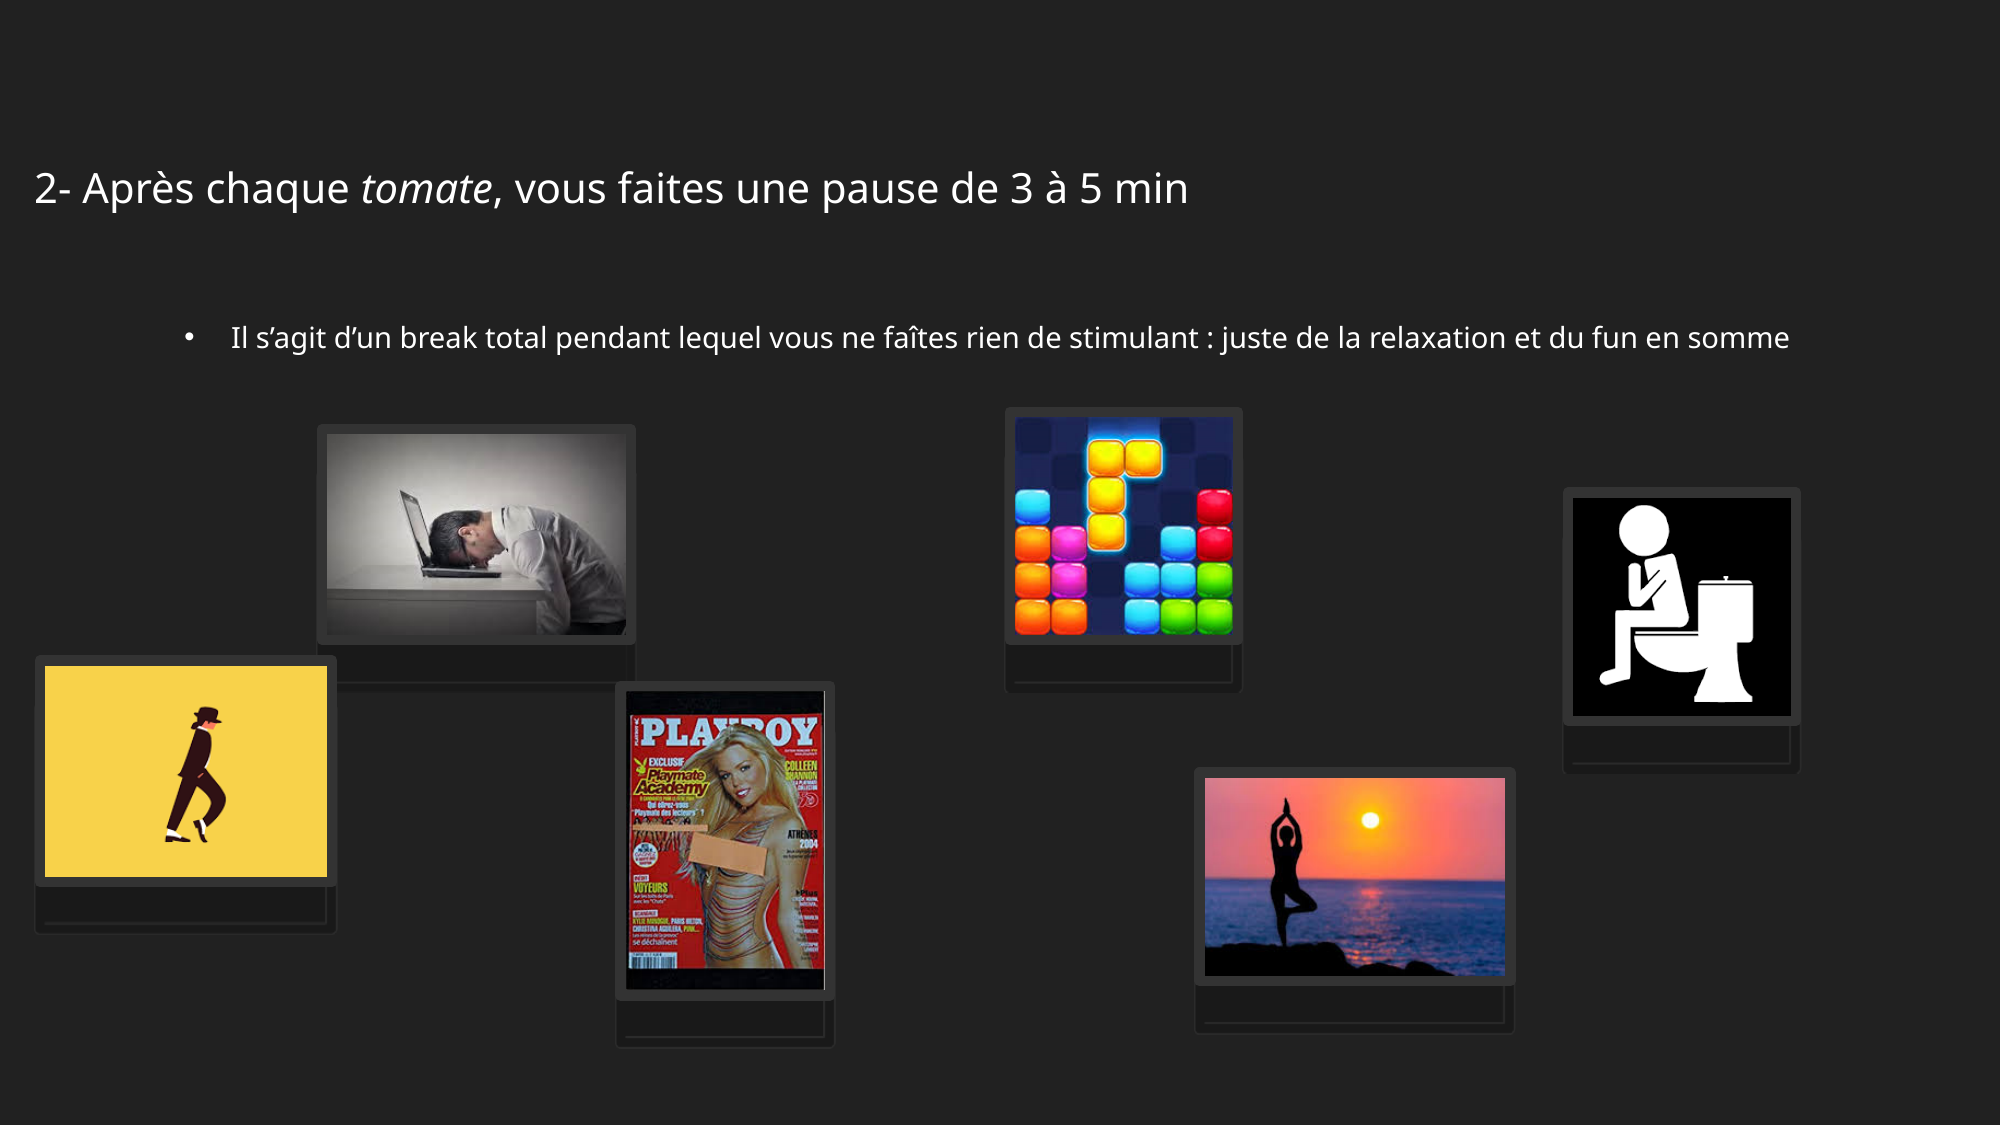

2- Après chaque tomate, vous faites une pause de 3 à 5 min
Il s’agit d’un break total pendant lequel vous ne faîtes rien de stimulant : juste de la relaxation et du fun en somme